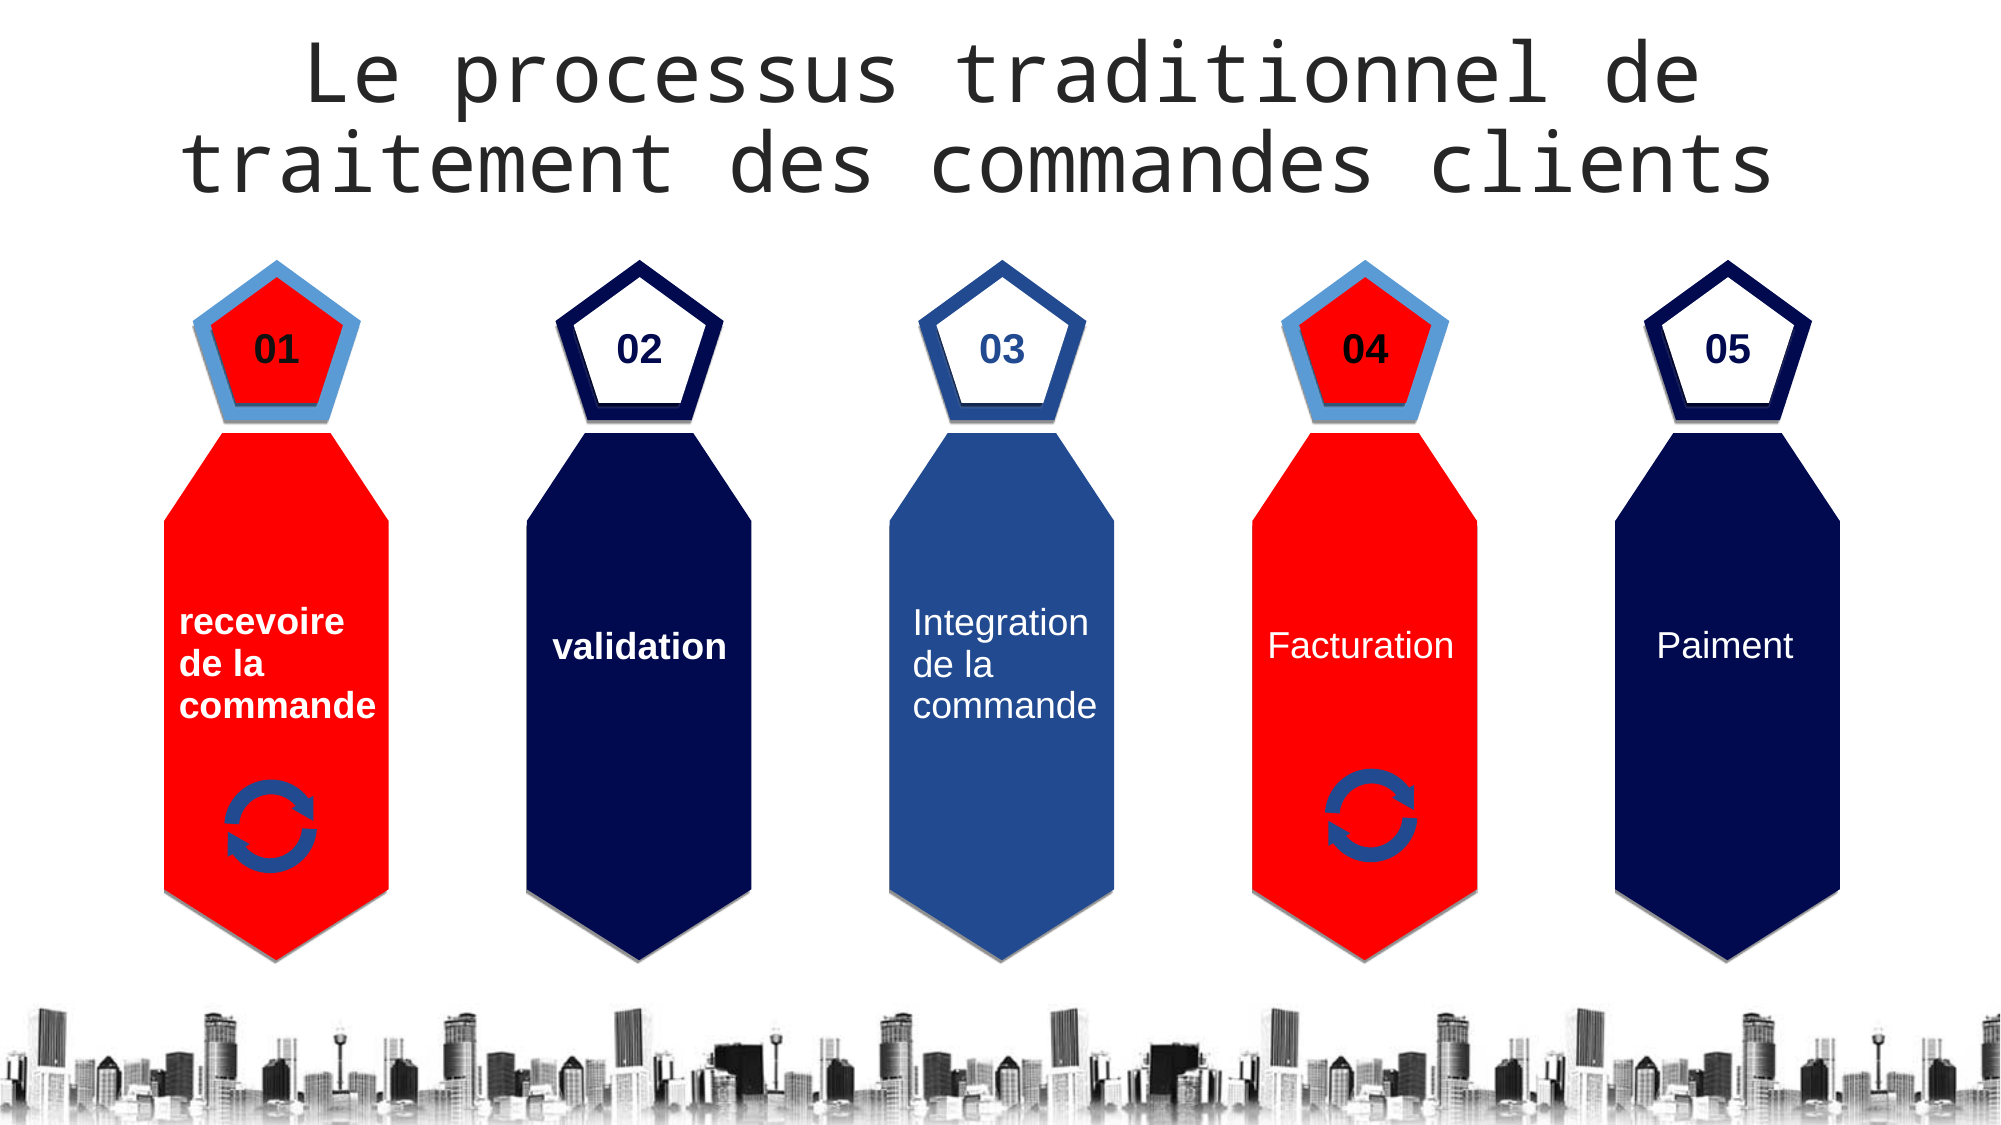

# Le processus traditionnel de traitement des commandes clients
01
02
03
04
05
recevoire de la commande
Integration
de la
commande
Facturation
Paiment
validation